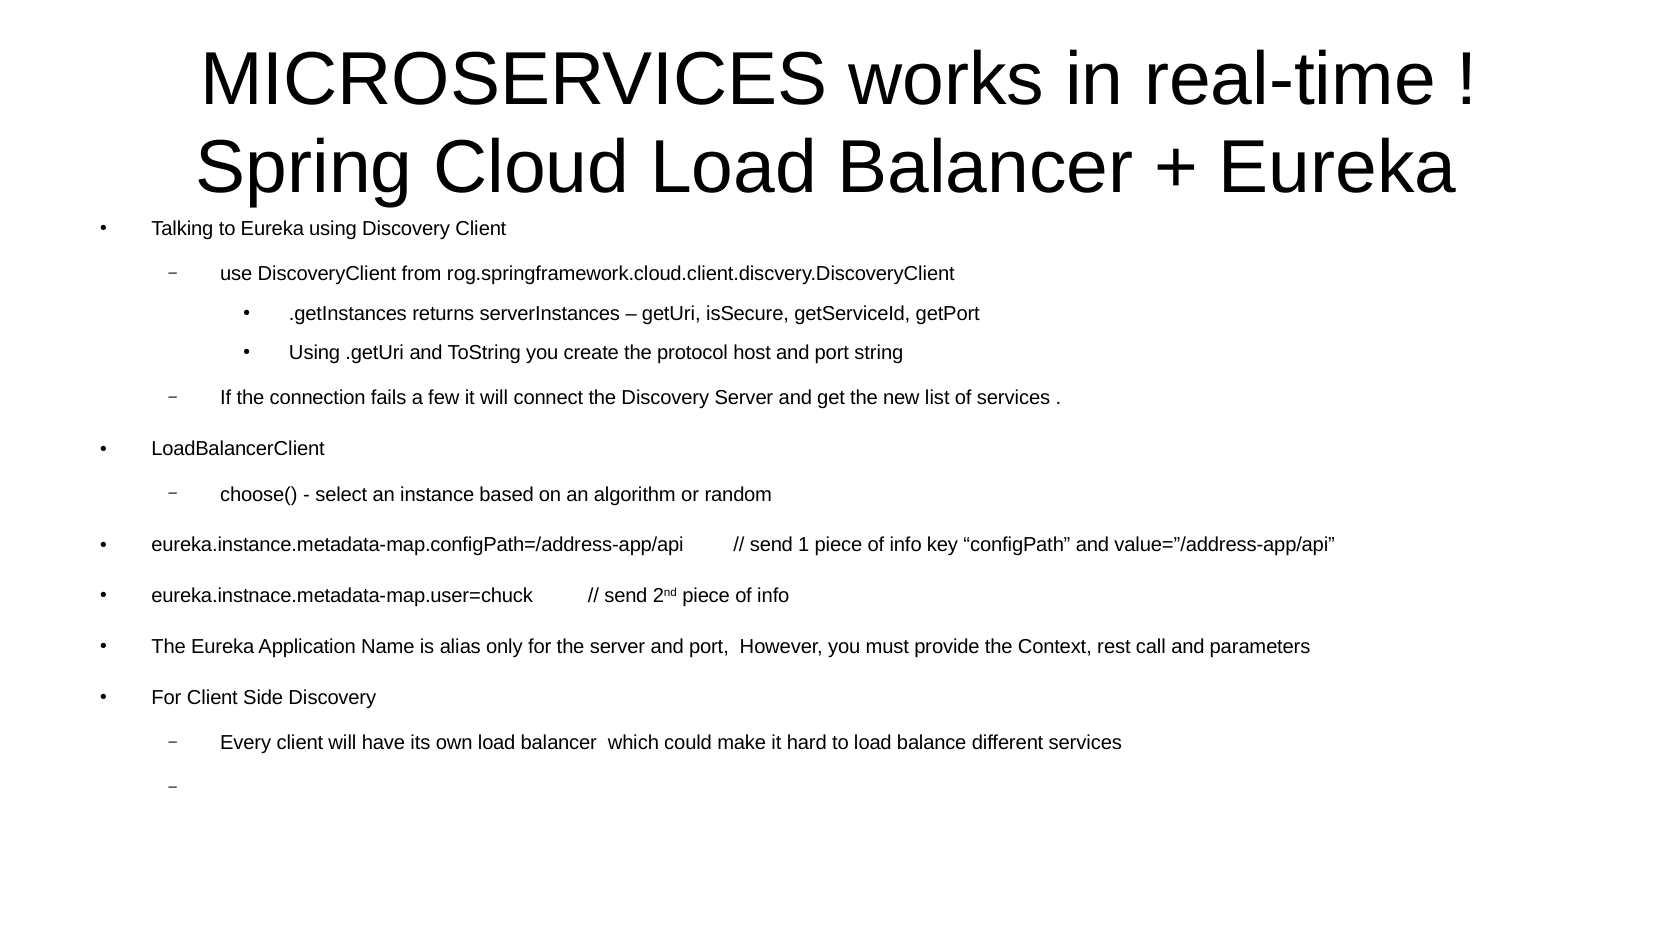

# MICROSERVICES works in real-time ! Spring Cloud Load Balancer + Eureka
Talking to Eureka using Discovery Client
use DiscoveryClient from rog.springframework.cloud.client.discvery.DiscoveryClient
.getInstances returns serverInstances – getUri, isSecure, getServiceId, getPort
Using .getUri and ToString you create the protocol host and port string
If the connection fails a few it will connect the Discovery Server and get the new list of services .
LoadBalancerClient
choose() - select an instance based on an algorithm or random
eureka.instance.metadata-map.configPath=/address-app/api			// send 1 piece of info key “configPath” and value=”/address-app/api”
eureka.instnace.metadata-map.user=chuck					// send 2nd piece of info
The Eureka Application Name is alias only for the server and port, However, you must provide the Context, rest call and parameters
For Client Side Discovery
Every client will have its own load balancer which could make it hard to load balance different services